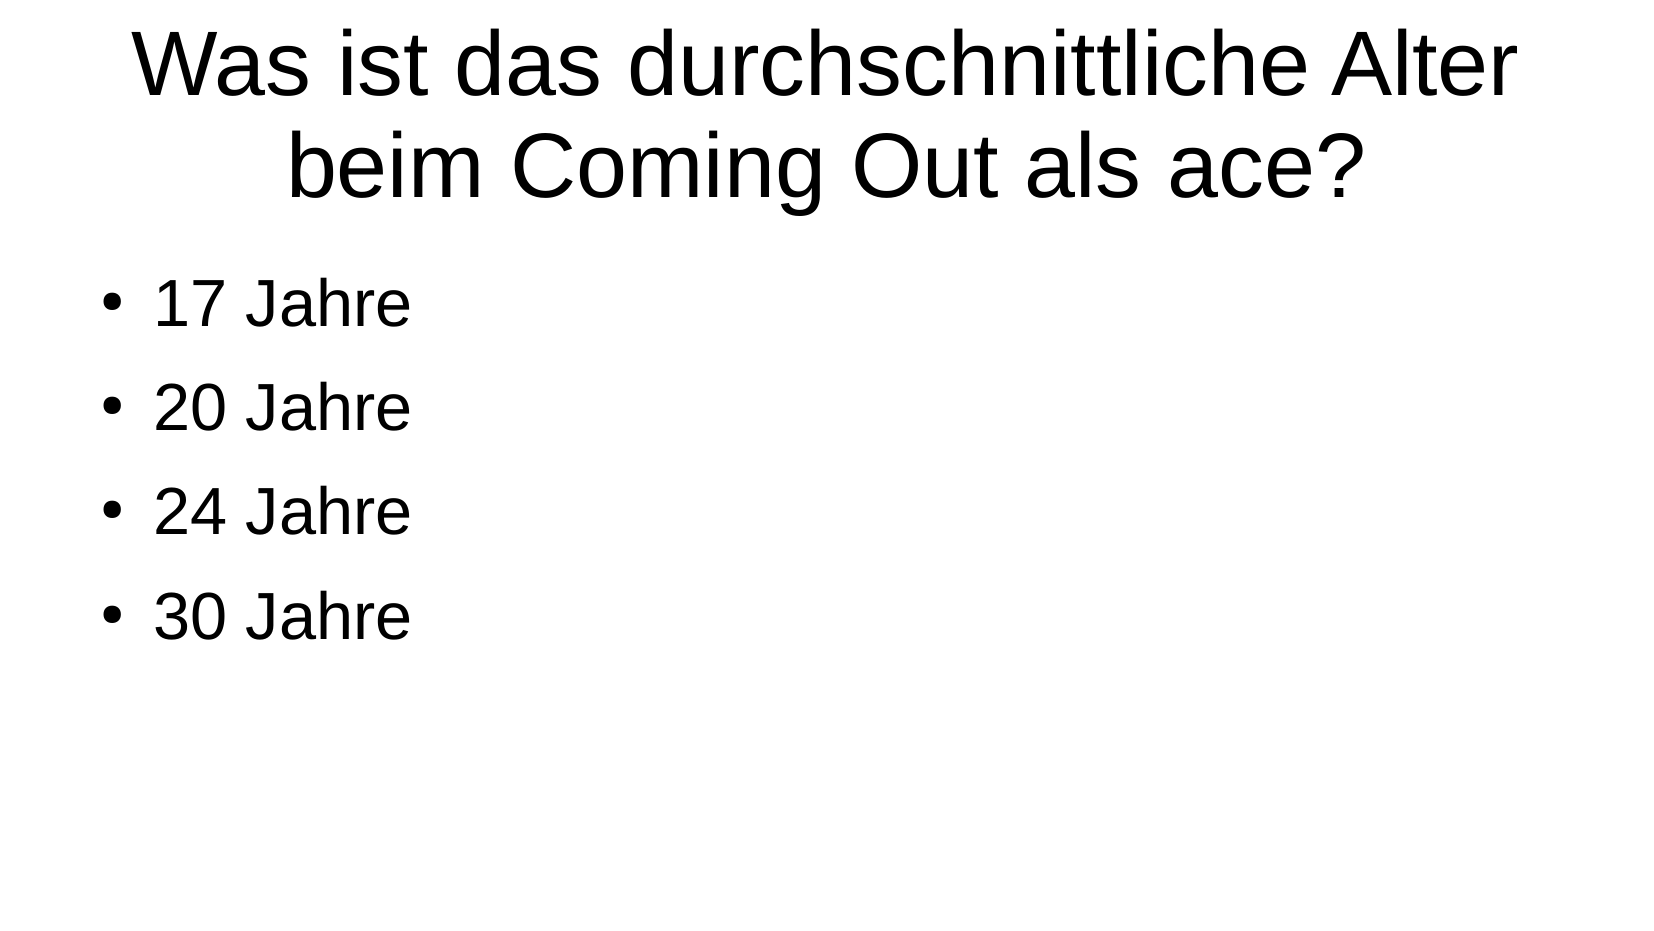

# Was ist das durchschnittliche Alter beim Coming Out als ace?
17 Jahre
20 Jahre
24 Jahre
30 Jahre